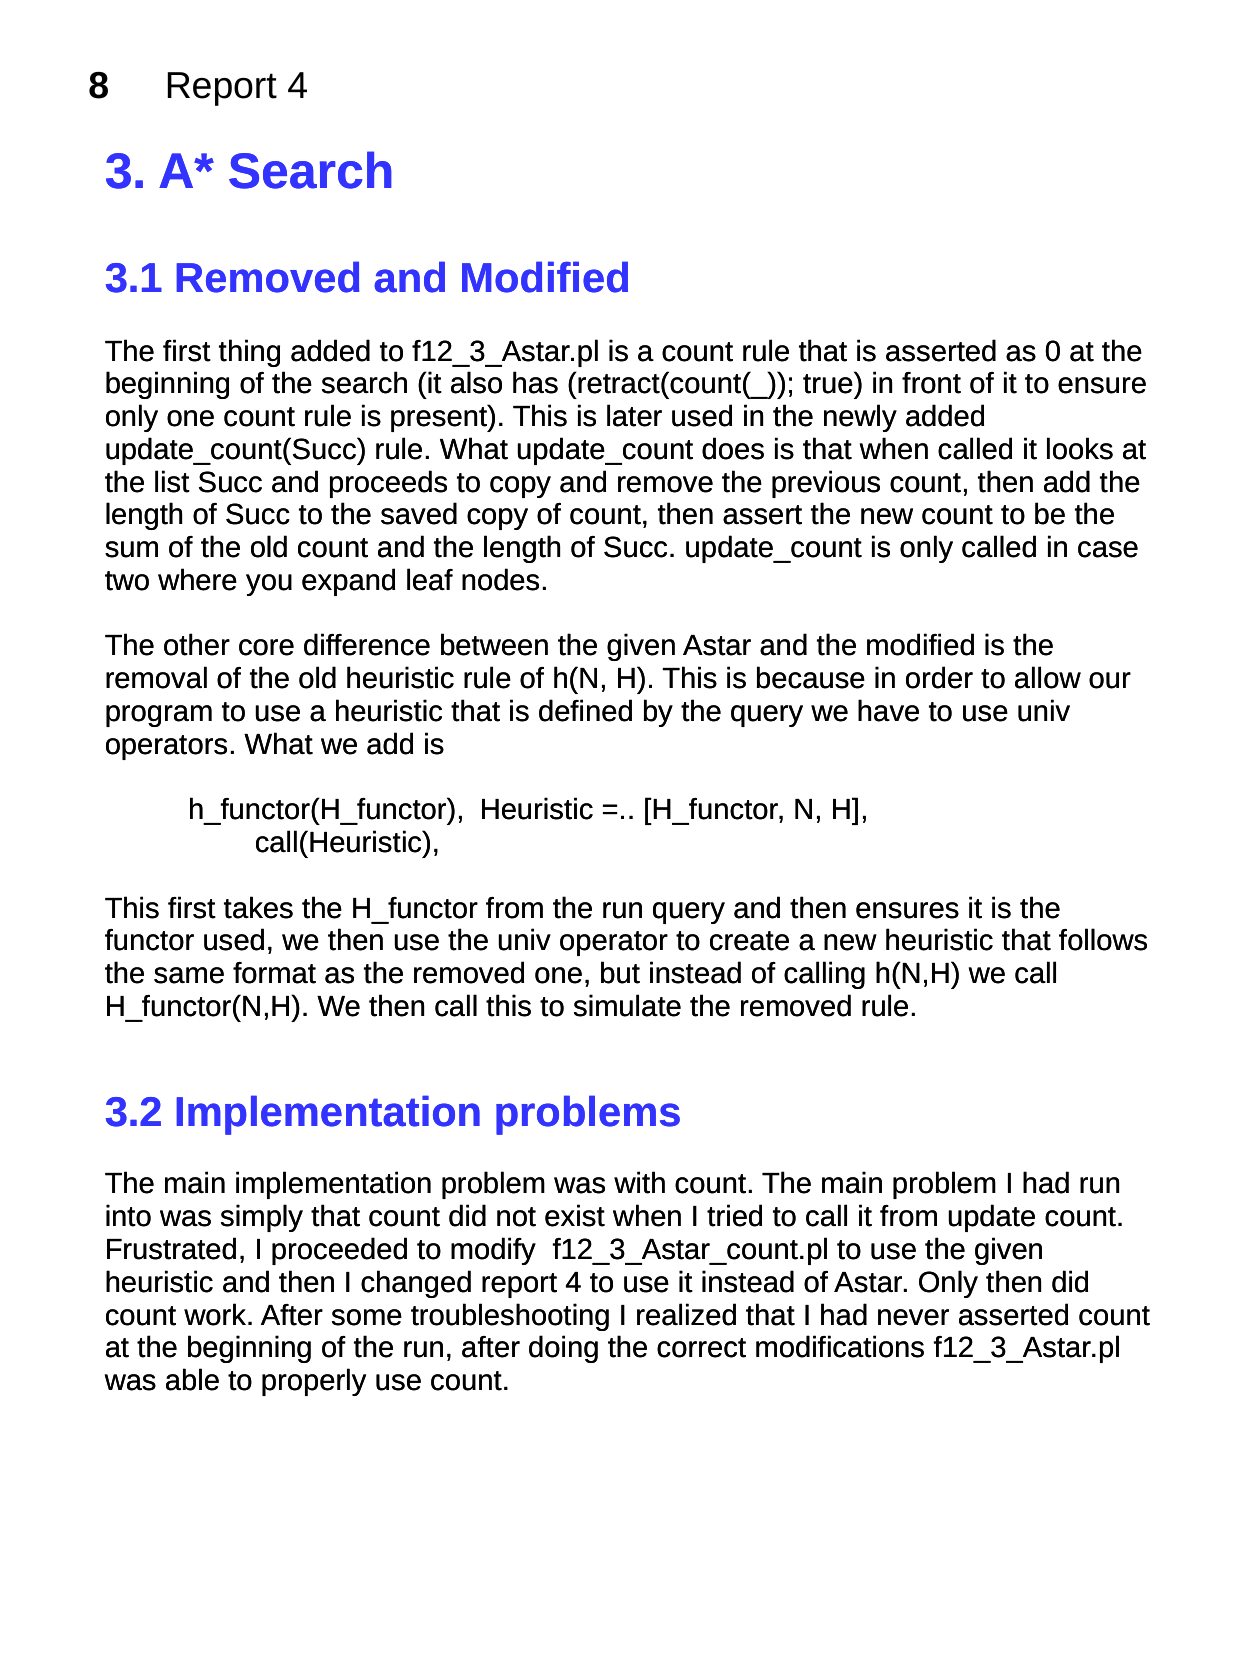

8	Report 4
3. A* Search
3.1 Removed and Modified
The first thing added to f12_3_Astar.pl is a count rule that is asserted as 0 at the beginning of the search (it also has (retract(count(_)); true) in front of it to ensure only one count rule is present). This is later used in the newly added update_count(Succ) rule. What update_count does is that when called it looks at the list Succ and proceeds to copy and remove the previous count, then add the length of Succ to the saved copy of count, then assert the new count to be the sum of the old count and the length of Succ. update_count is only called in case two where you expand leaf nodes.
The other core difference between the given Astar and the modified is the removal of the old heuristic rule of h(N, H). This is because in order to allow our program to use a heuristic that is defined by the query we have to use univ operators. What we add is
	 h_functor(H_functor),	Heuristic =.. [H_functor, N, H],
		call(Heuristic),
This first takes the H_functor from the run query and then ensures it is the functor used, we then use the univ operator to create a new heuristic that follows the same format as the removed one, but instead of calling h(N,H) we call H_functor(N,H). We then call this to simulate the removed rule.
3.2 Implementation problems
The main implementation problem was with count. The main problem I had run into was simply that count did not exist when I tried to call it from update count. Frustrated, I proceeded to modify f12_3_Astar_count.pl to use the given heuristic and then I changed report 4 to use it instead of Astar. Only then did count work. After some troubleshooting I realized that I had never asserted count at the beginning of the run, after doing the correct modifications f12_3_Astar.pl was able to properly use count.
3. A* Search
3.1 Removed and Modified
The first thing added to f12_3_Astar.pl is a count rule that is asserted as 0 at the beginning of the search (it also has (retract(count(_)); true) in front of it to ensure only one count rule is present). This is later used in the newly added update_count(Succ) rule. What update_count does is that when called it looks at the list Succ and proceeds to copy and remove the previous count, then add the length of Succ to the saved copy of count, then assert the new count to be the sum of the old count and the length of Succ. update_count is only called in case two where you expand leaf nodes.
The other core difference between the given Astar and the modified is the removal of the old heuristic rule of h(N, H). This is because in order to allow our program to use a heuristic that is defined by the query we have to use univ operators. What we add is
	 h_functor(H_functor),	Heuristic =.. [H_functor, N, H],
		call(Heuristic),
This first takes the H_functor from the run query and then ensures it is the functor used, we then use the univ operator to create a new heuristic that follows the same format as the removed one, but instead of calling h(N,H) we call H_functor(N,H). We then call this to simulate the removed rule.
3.2 Implementation problems
The main implementation problem was with count. The main problem I had run into was simply that count did not exist when I tried to call it from update count. Frustrated, I proceeded to modify f12_3_Astar_count.pl to use the given heuristic and then I changed report 4 to use it instead of Astar. Only then did count work. After some troubleshooting I realized that I had never asserted count at the beginning of the run, after doing the correct modifications f12_3_Astar.pl was able to properly use count.